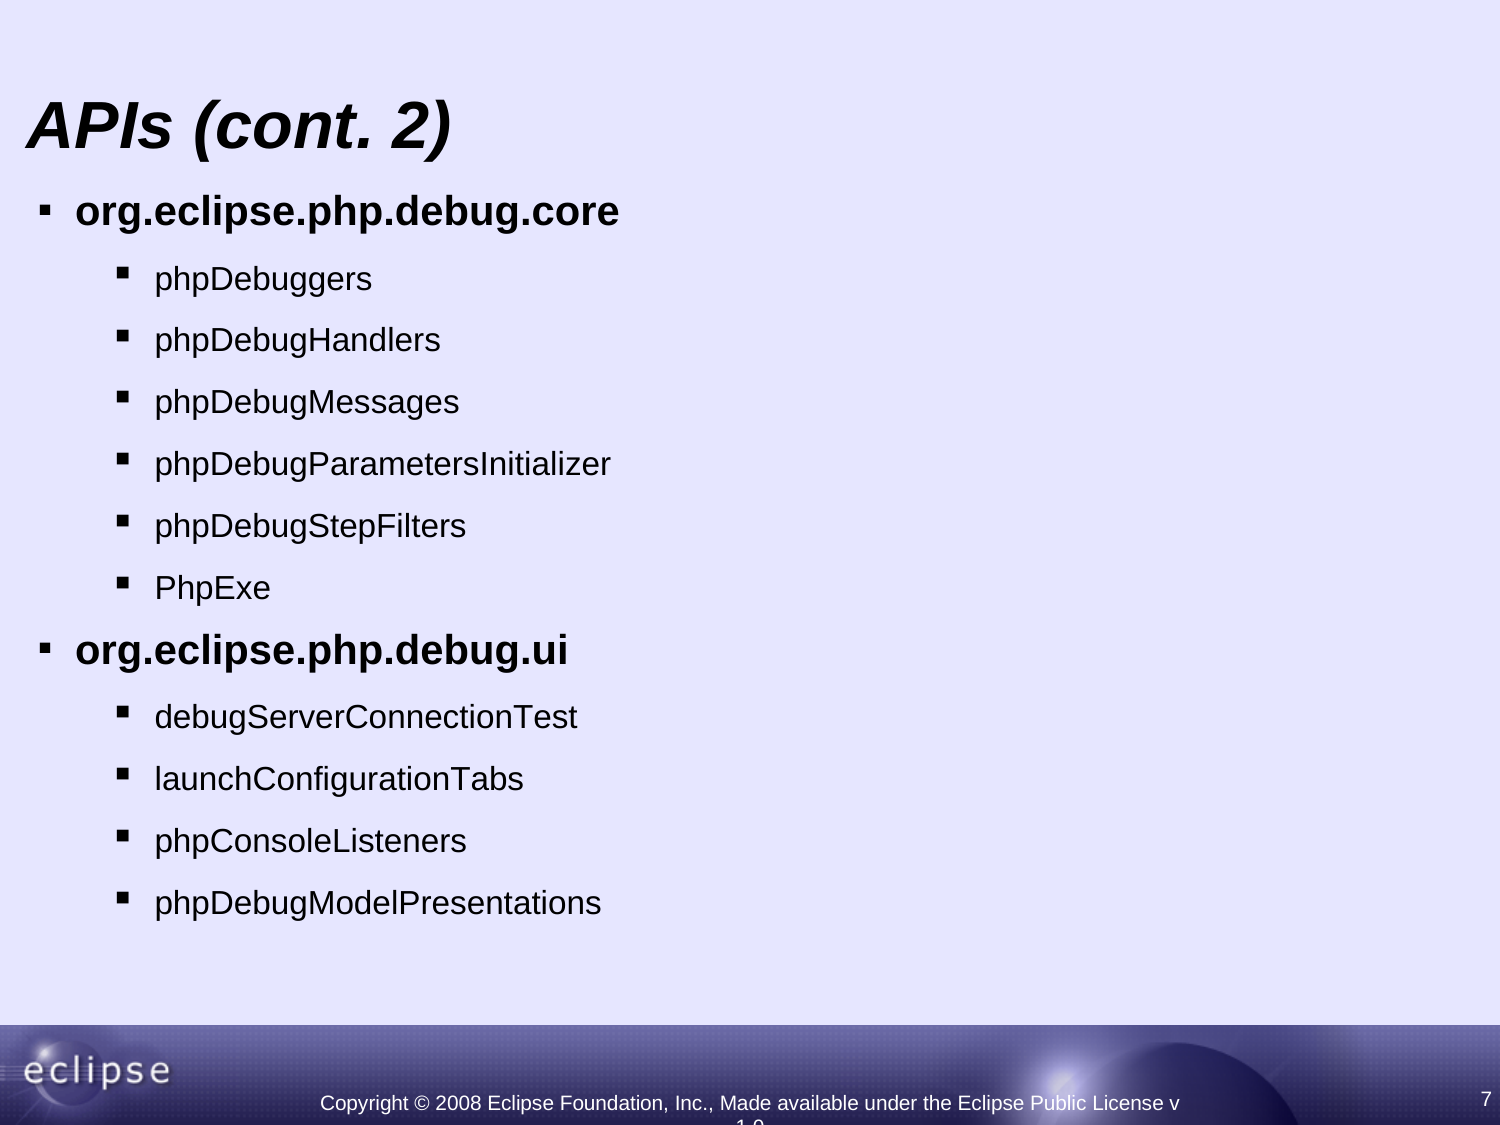

# APIs (cont. 2)
org.eclipse.php.debug.core
phpDebuggers
phpDebugHandlers
phpDebugMessages
phpDebugParametersInitializer
phpDebugStepFilters
PhpExe
org.eclipse.php.debug.ui
debugServerConnectionTest
launchConfigurationTabs
phpConsoleListeners
phpDebugModelPresentations
7